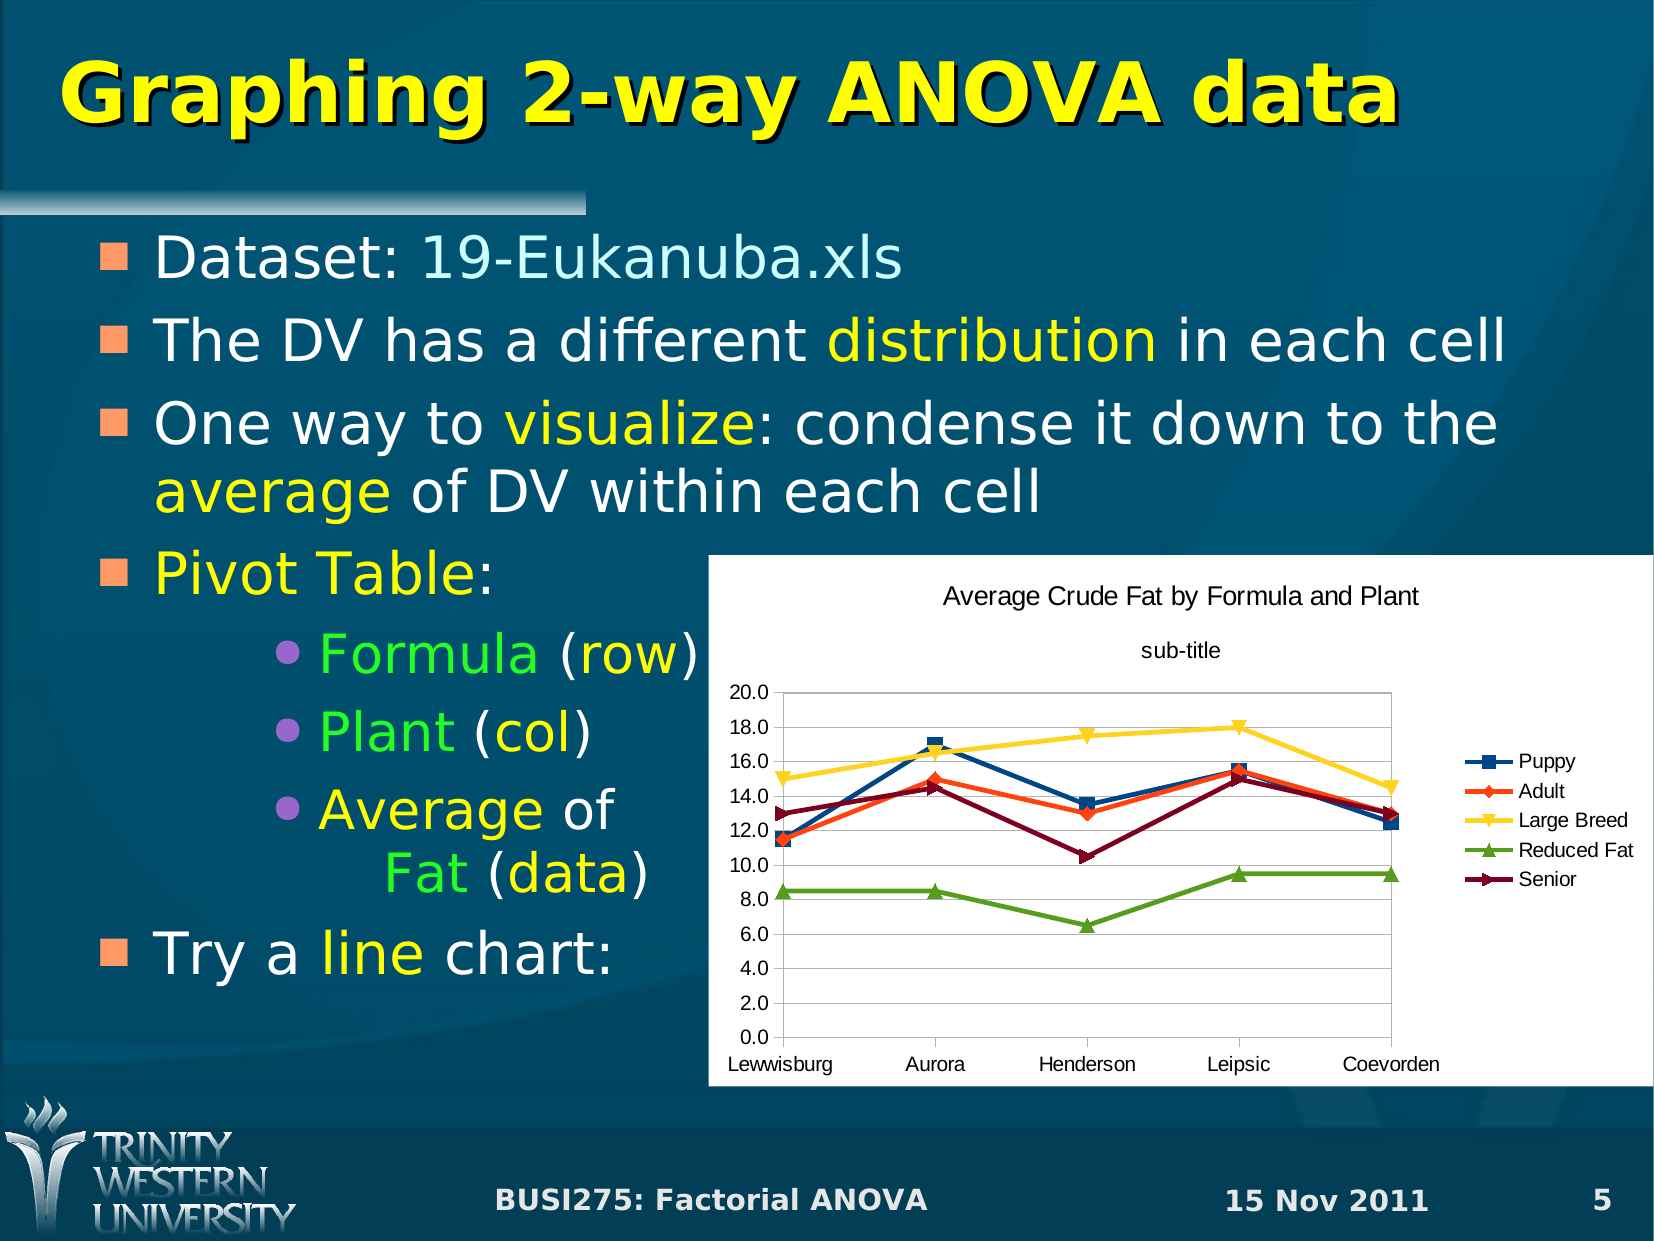

# Graphing 2-way ANOVA data
Dataset: 19-Eukanuba.xls
The DV has a different distribution in each cell
One way to visualize: condense it down to the
average of DV within each cell
Pivot Table:
Formula (row)
Plant (col)
Average of
 Fat (data)
Try a line chart:
### Chart: Average Crude Fat by Formula and Plant
sub-title
| Category | Puppy | Adult | Large Breed | Reduced Fat | Senior |
|---|---|---|---|---|---|
| Lewwisburg | 11.5 | 11.5 | 15.0 | 8.5 | 13.0 |
| Aurora | 17.0 | 15.0 | 16.5 | 8.5 | 14.5 |
| Henderson | 13.5 | 13.0 | 17.5 | 6.5 | 10.5 |
| Leipsic | 15.5 | 15.5 | 18.0 | 9.5 | 15.0 |
| Coevorden | 12.5 | 13.0 | 14.5 | 9.5 | 13.0 |BUSI275: Factorial ANOVA
15 Nov 2011
5